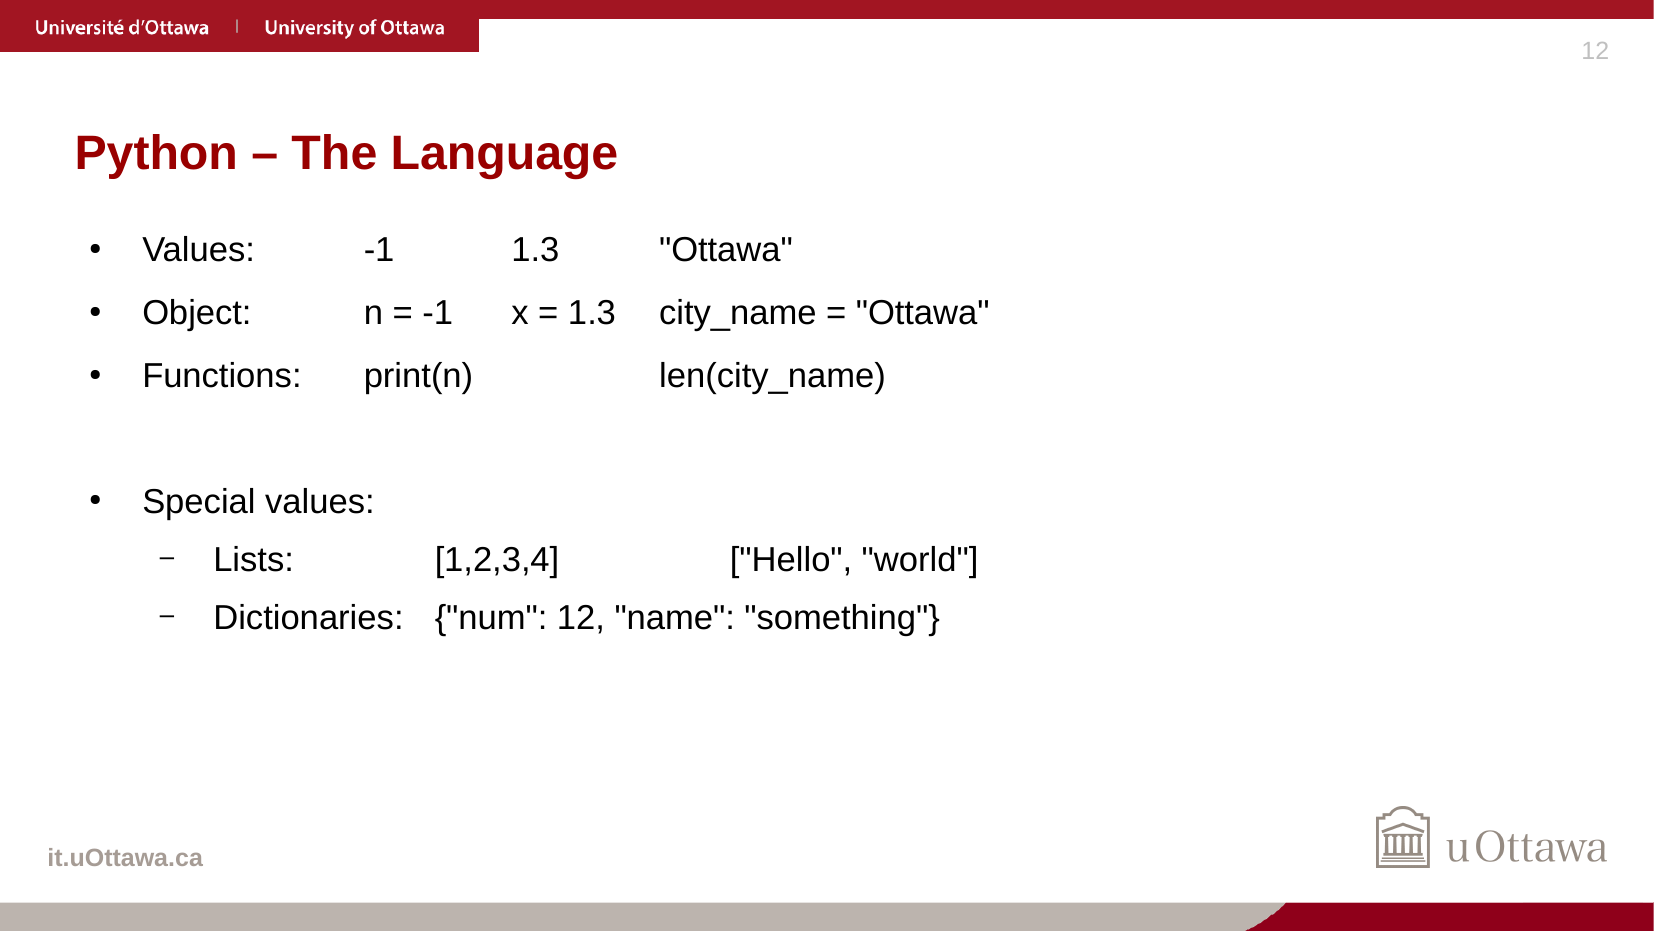

# Python – The Language
Values:		-1		1.3		"Ottawa"
Object:		n = -1	x = 1.3	city_name = "Ottawa"
Functions:	print(n)			len(city_name)
Special values:
Lists:		[1,2,3,4]			["Hello", "world"]
Dictionaries:	{"num": 12, "name": "something"}